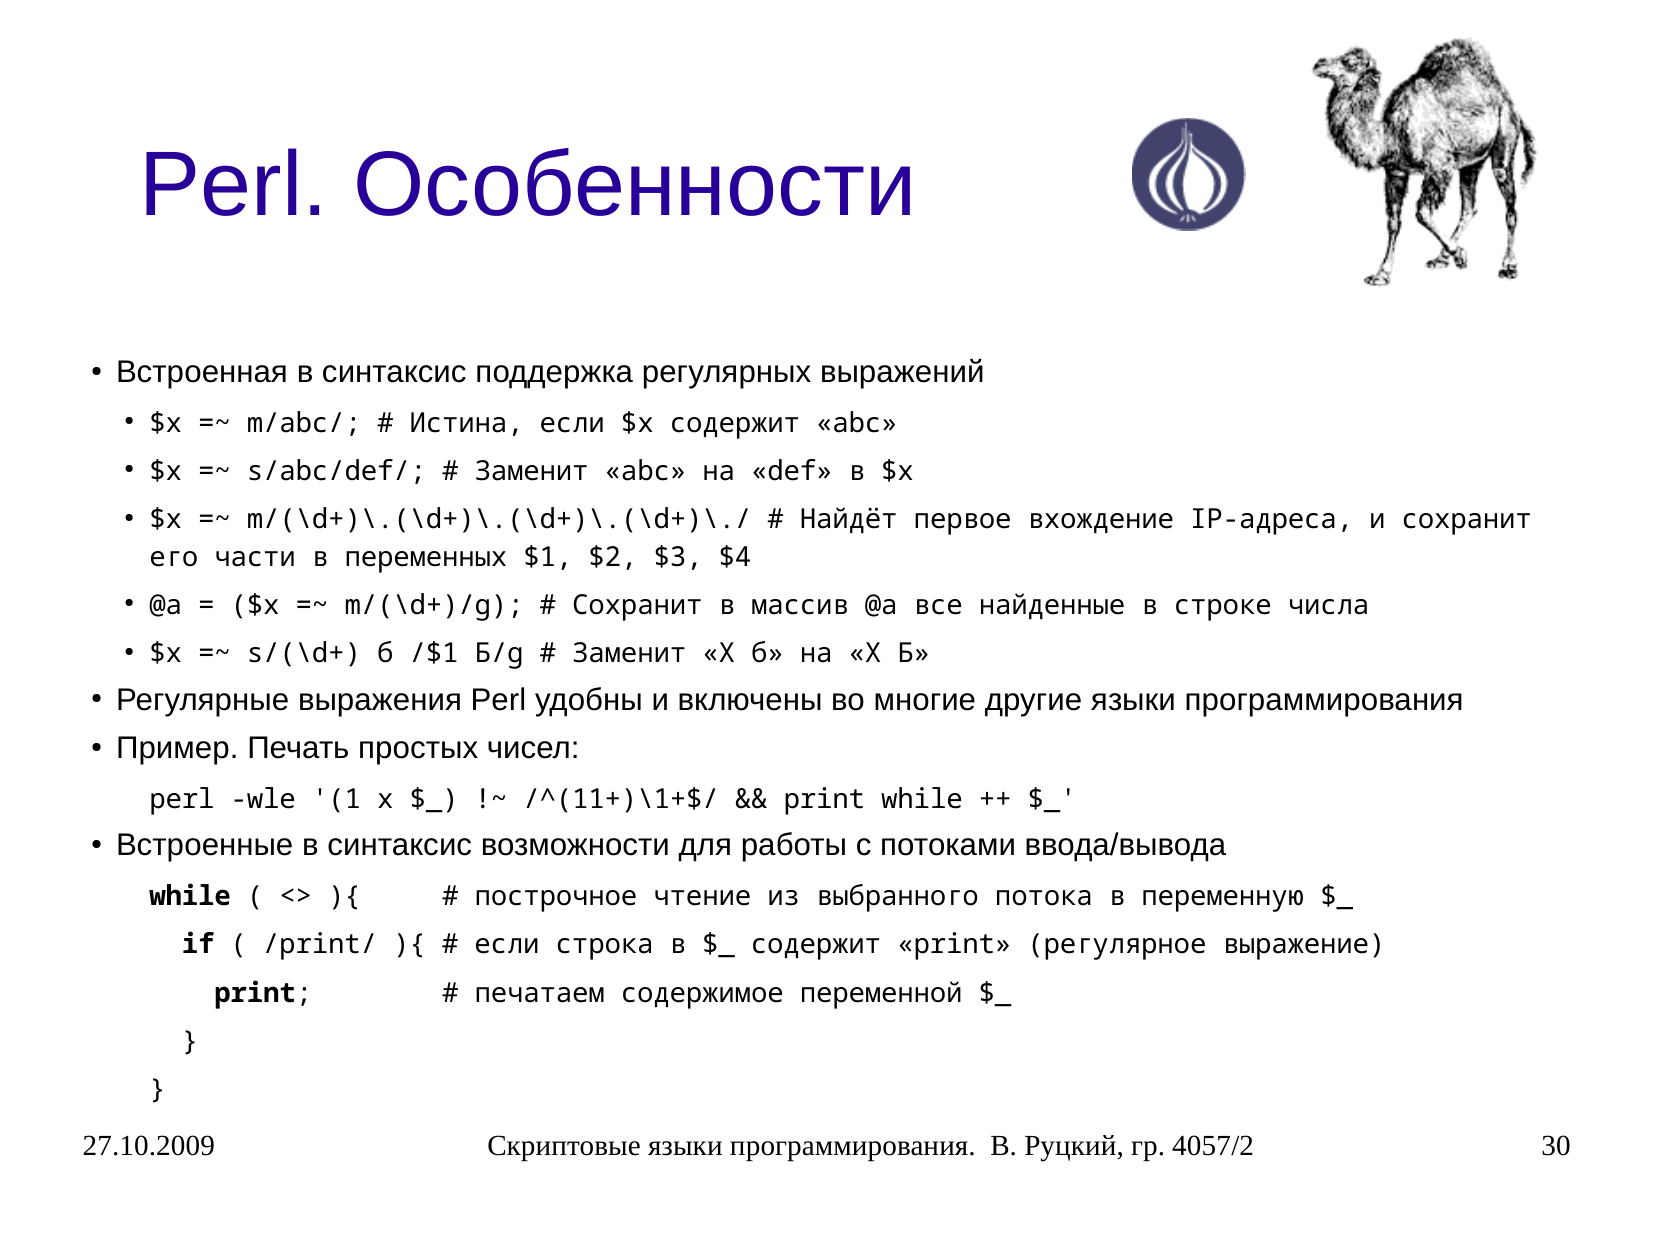

# Perl. Особенности
Встроенная в синтаксис поддержка регулярных выражений
$x =~ m/abc/; # Истина, если $x содержит «abc»
$x =~ s/abc/def/; # Заменит «abc» на «def» в $x
$x =~ m/(\d+)\.(\d+)\.(\d+)\.(\d+)\./ # Найдёт первое вхождение IP-адреса, и сохранит его части в переменных $1, $2, $3, $4
@a = ($x =~ m/(\d+)/g); # Сохранит в массив @a все найденные в строке числа
$x =~ s/(\d+) б /$1 Б/g # Заменит «X б» на «X Б»
Регулярные выражения Perl удобны и включены во многие другие языки программирования
Пример. Печать простых чисел:
perl -wle '(1 x $_) !~ /^(11+)\1+$/ && print while ++ $_'
Встроенные в синтаксис возможности для работы с потоками ввода/вывода
while ( <> ){ # построчное чтение из выбранного потока в переменную $_
 if ( /print/ ){ # если строка в $_ содержит «print» (регулярное выражение)
 print; # печатаем содержимое переменной $_
 }
}
27.10.2009
Скриптовые языки программирования. В. Руцкий, гр. 4057/2
30